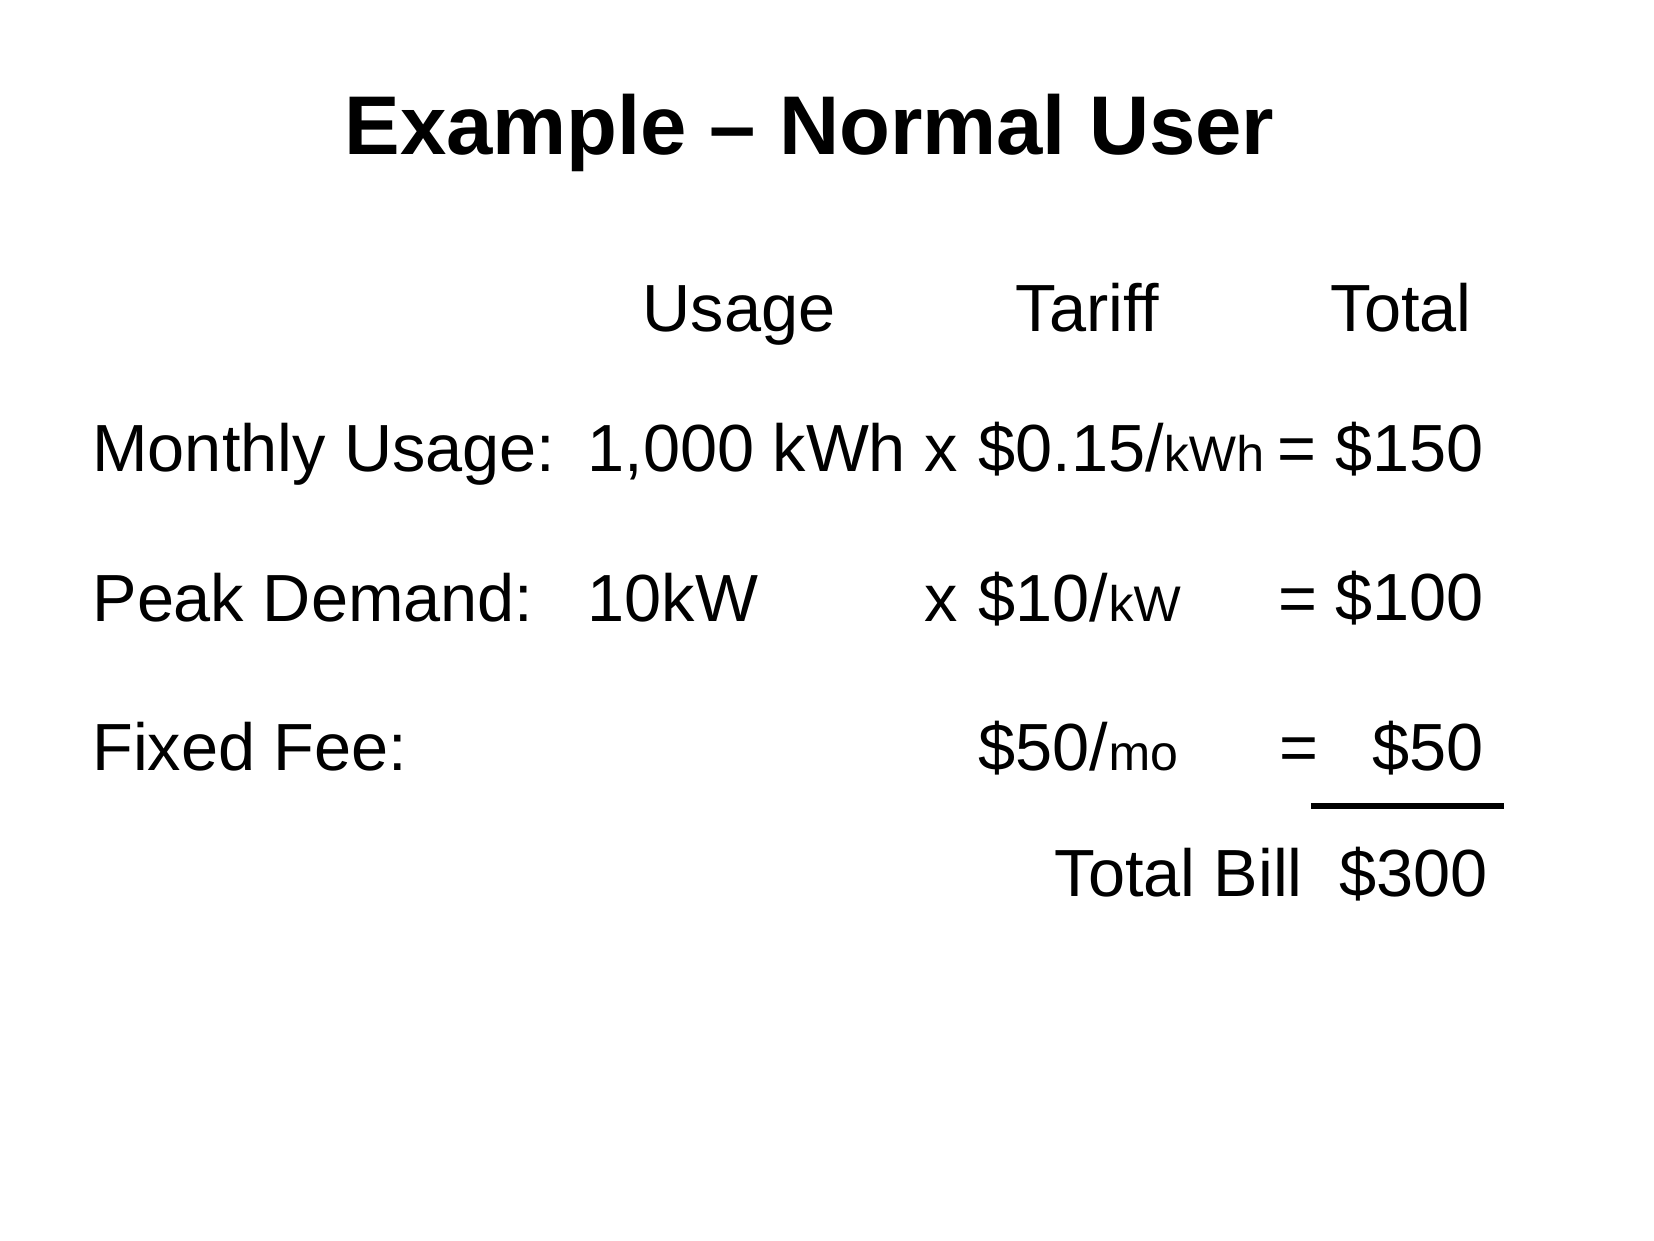

Example – Normal User
Usage
Tariff
Total
$150
$100
$50
Monthly Usage:
Peak Demand:
Fixed Fee:
1,000 kWh x
10kW x
$0.15/kWh =
$10/kW =
$50/mo =
Total Bill $300